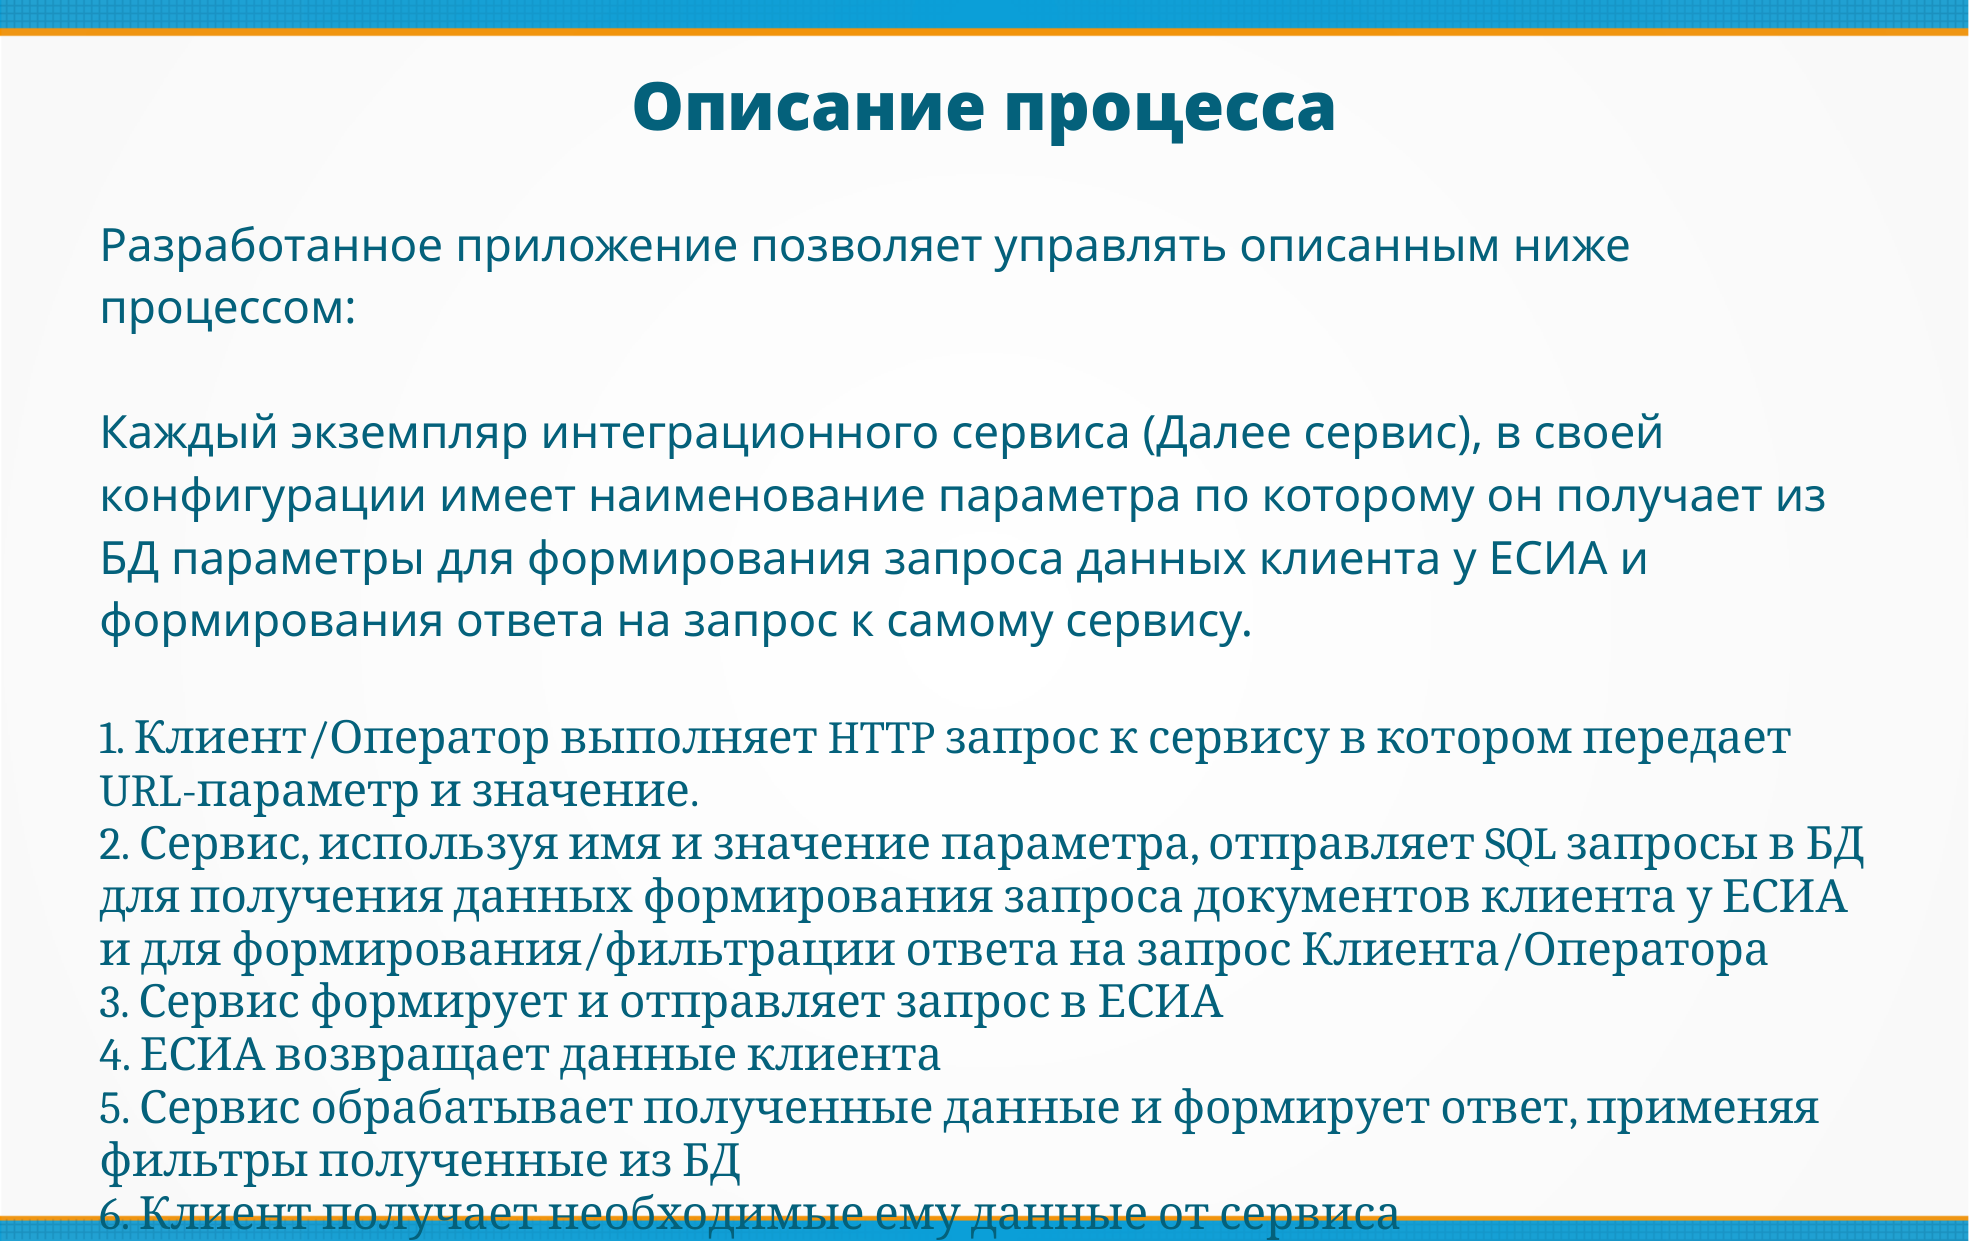

# Описание процесса
Разработанное приложение позволяет управлять описанным ниже процессом:
Каждый экземпляр интеграционного сервиса (Далее сервис), в своей конфигурации имеет наименование параметра по которому он получает из БД параметры для формирования запроса данных клиента у ЕСИА и формирования ответа на запрос к самому сервису.
1. Клиент/Оператор выполняет HTTP запрос к сервису в котором передает URL-параметр и значение.
2. Сервис, используя имя и значение параметра, отправляет SQL запросы в БД для получения данных формирования запроса документов клиента у ЕСИА и для формирования/фильтрации ответа на запрос Клиента/Оператора
3. Сервис формирует и отправляет запрос в ЕСИА
4. ЕСИА возвращает данные клиента
5. Сервис обрабатывает полученные данные и формирует ответ, применяя фильтры полученные из БД
6. Клиент получает необходимые ему данные от сервиса